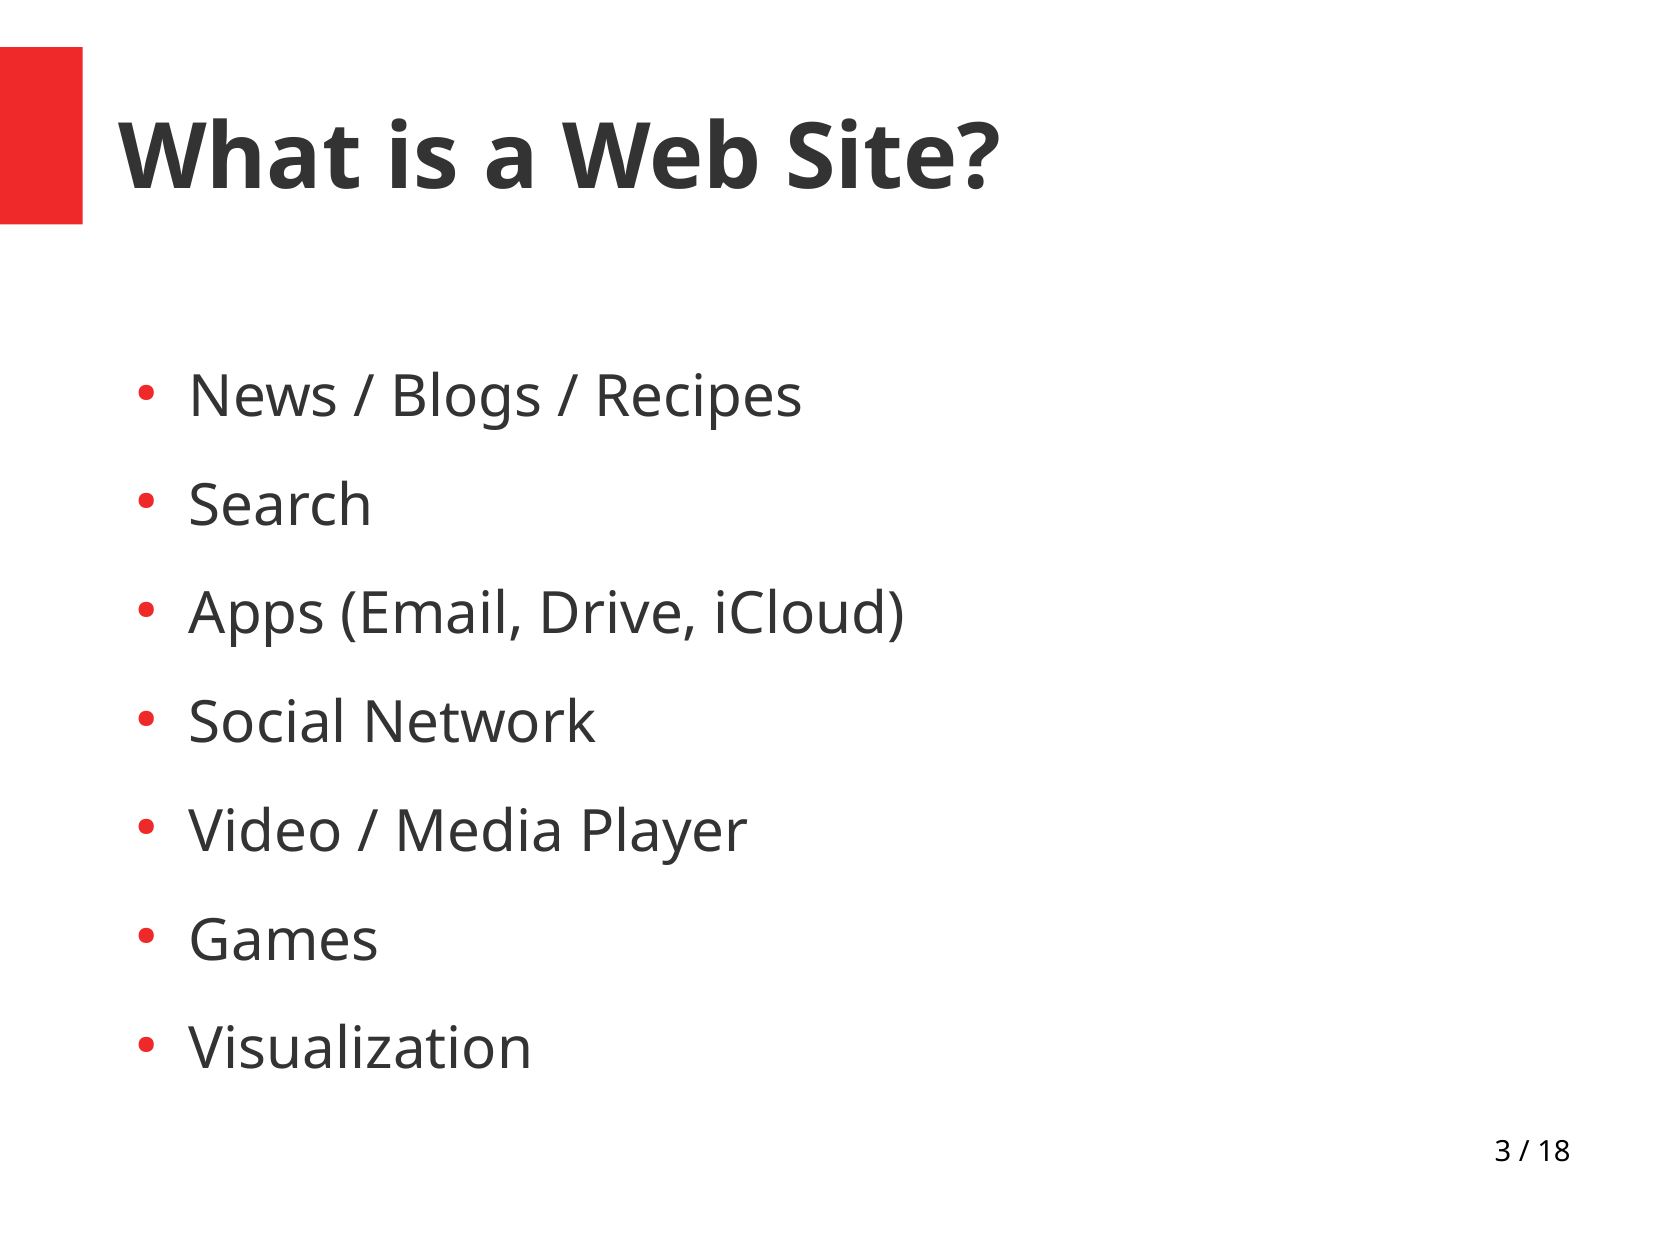

# What is a Web Site?
News / Blogs / Recipes
Search
Apps (Email, Drive, iCloud)
Social Network
Video / Media Player
Games
Visualization
3